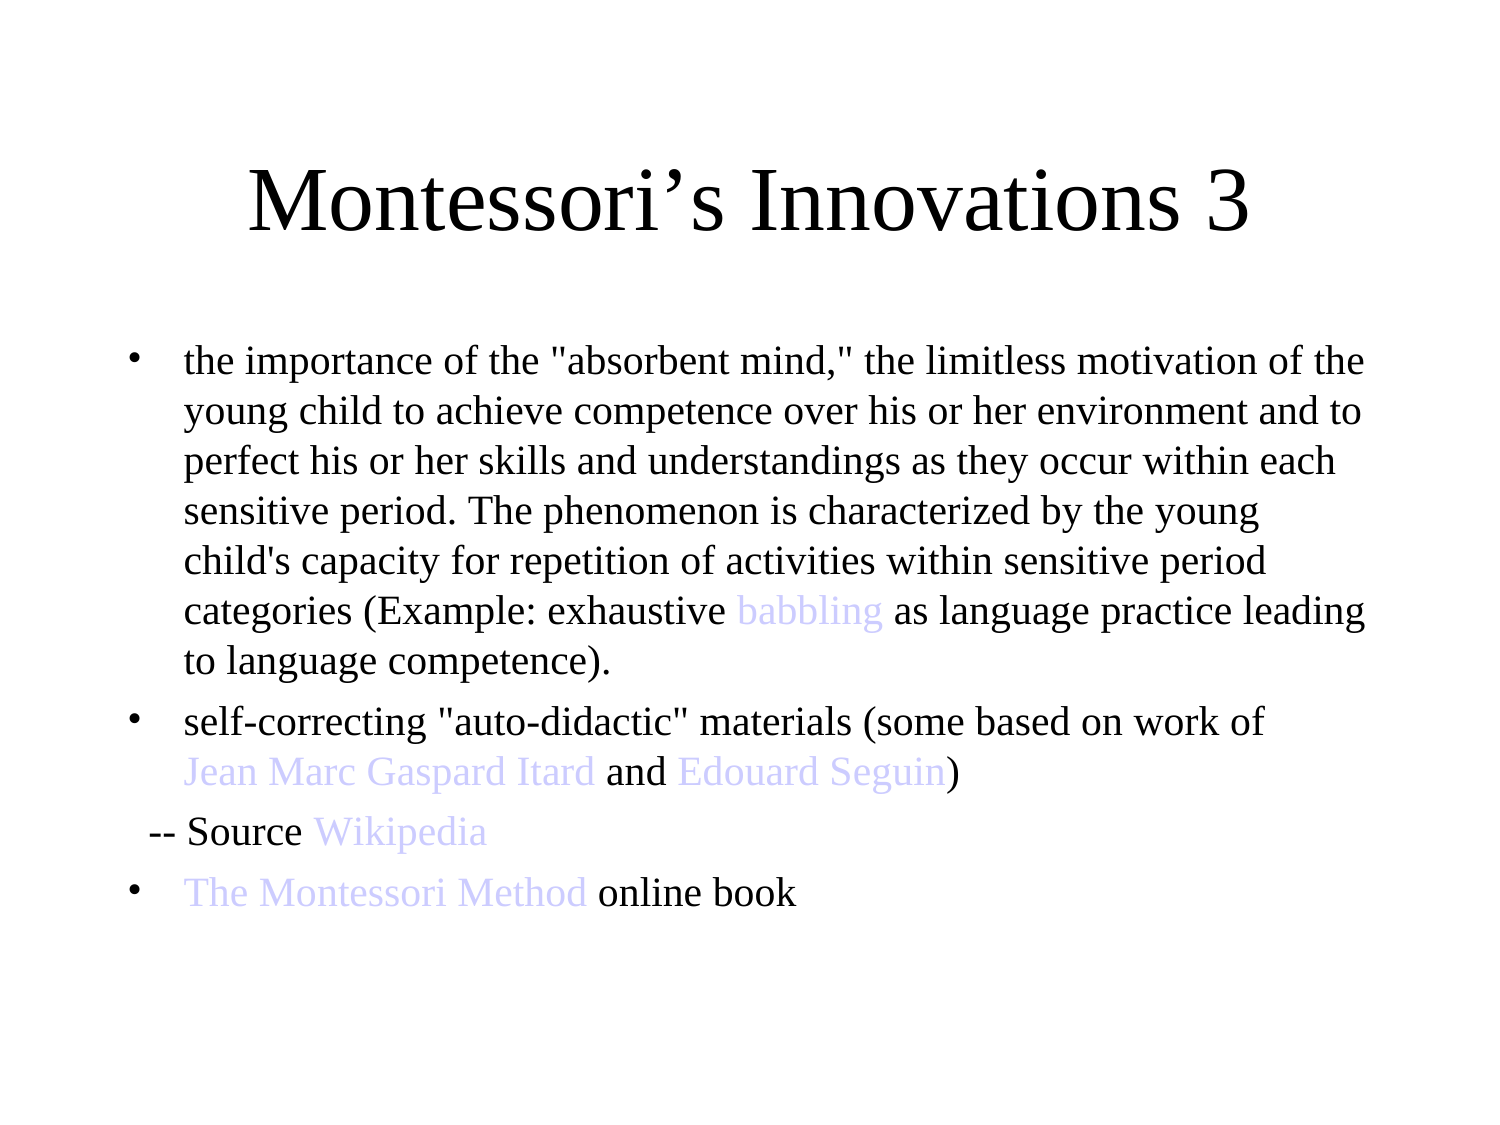

# Montessori’s Innovations 3
the importance of the "absorbent mind," the limitless motivation of the young child to achieve competence over his or her environment and to perfect his or her skills and understandings as they occur within each sensitive period. The phenomenon is characterized by the young child's capacity for repetition of activities within sensitive period categories (Example: exhaustive babbling as language practice leading to language competence).
self-correcting "auto-didactic" materials (some based on work of Jean Marc Gaspard Itard and Edouard Seguin)
 -- Source Wikipedia
The Montessori Method online book